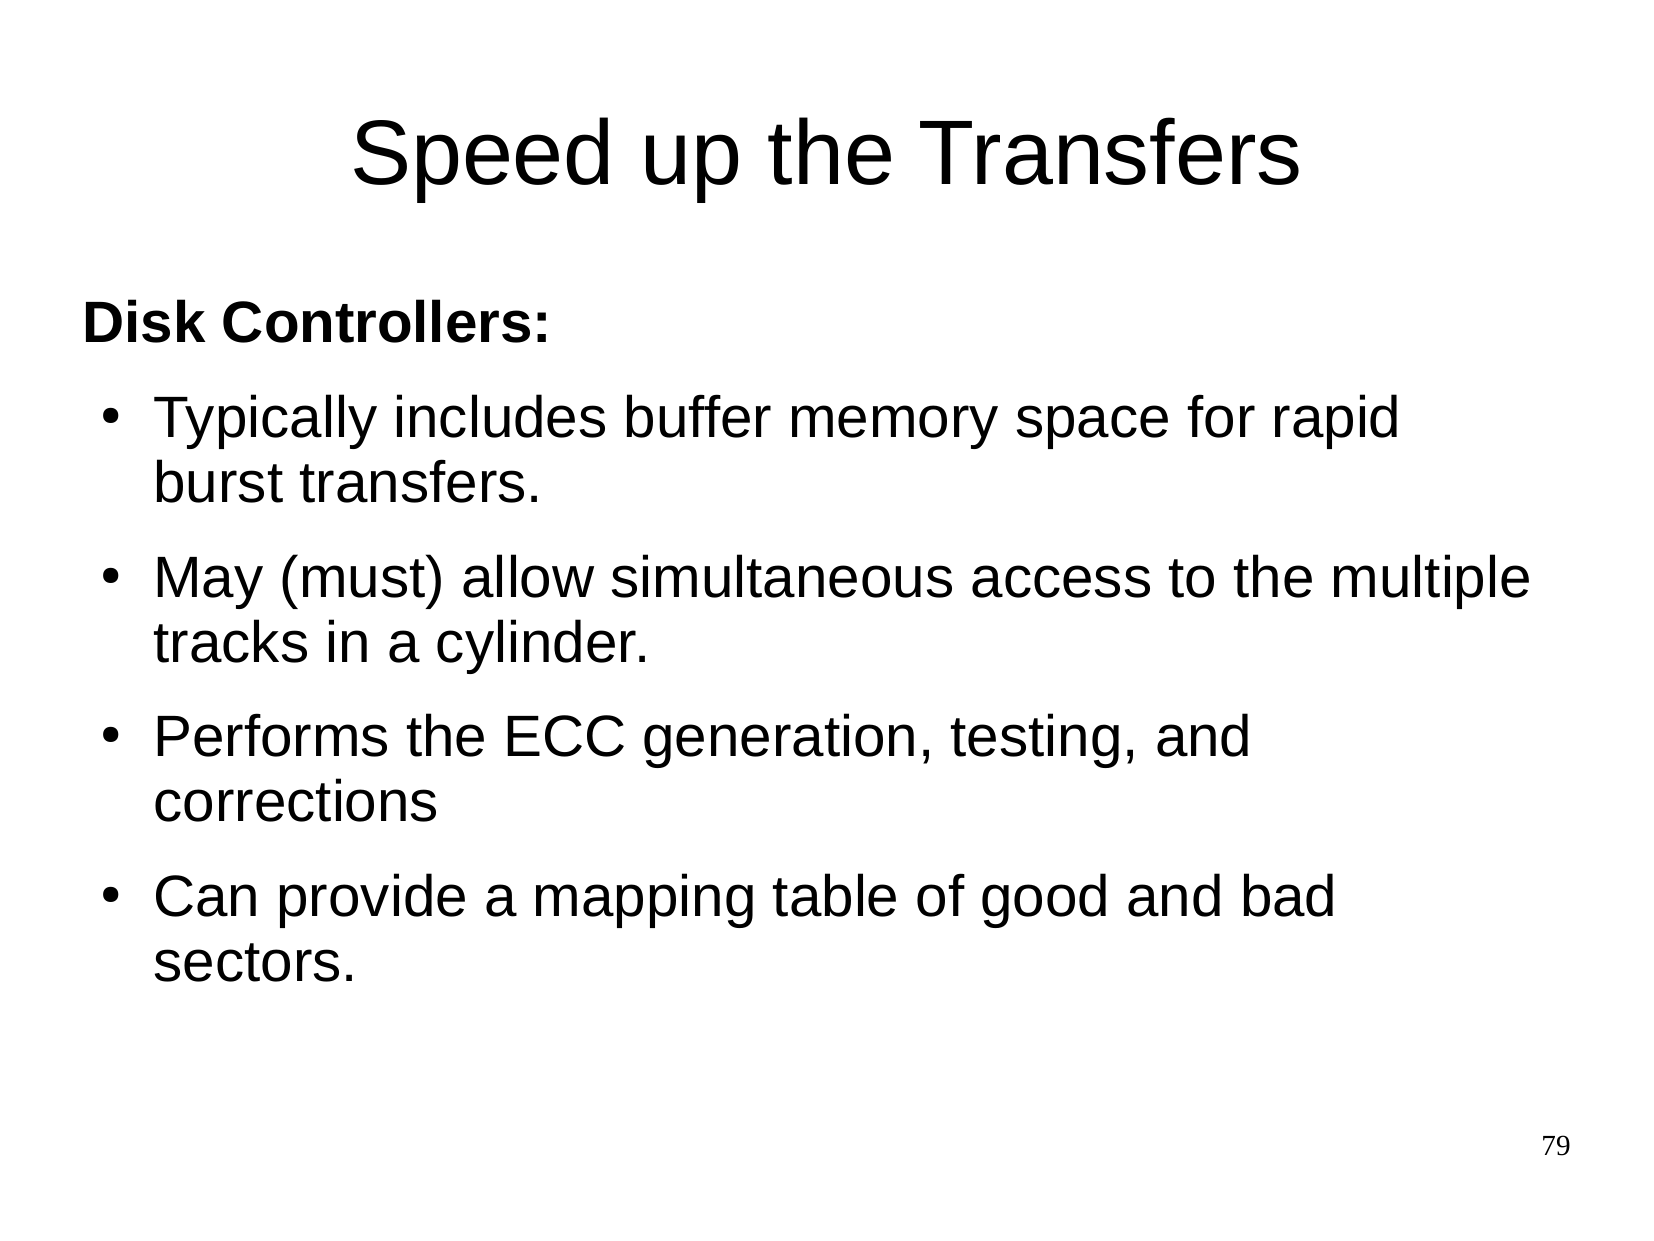

# Speed up the Transfers
Disk Controllers:
Typically includes buffer memory space for rapid burst transfers.
May (must) allow simultaneous access to the multiple tracks in a cylinder.
Performs the ECC generation, testing, and corrections
Can provide a mapping table of good and bad sectors.
79